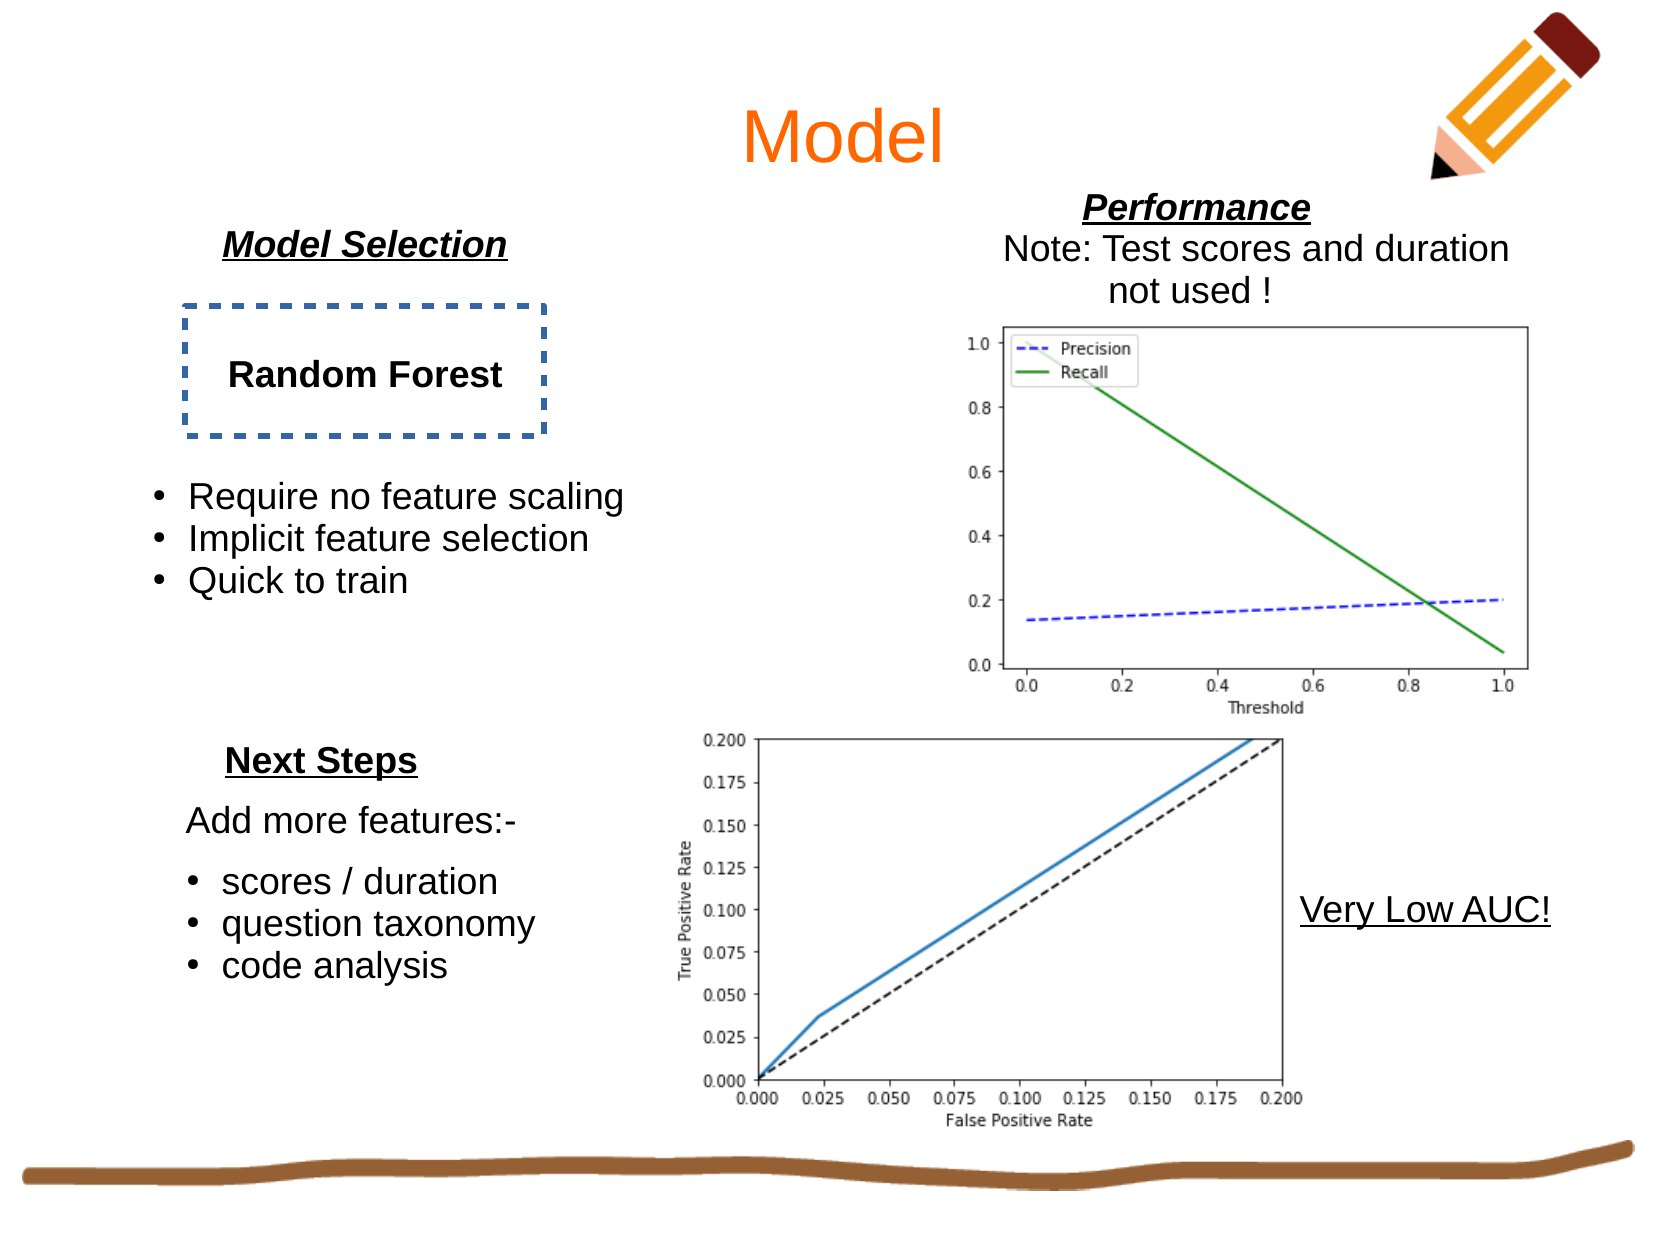

# Model
Performance
Model Selection
Note: Test scores and duration 	 not used !
Random Forest
Require no feature scaling
Implicit feature selection
Quick to train
Next Steps
Add more features:-
scores / duration
question taxonomy
code analysis
Very Low AUC!